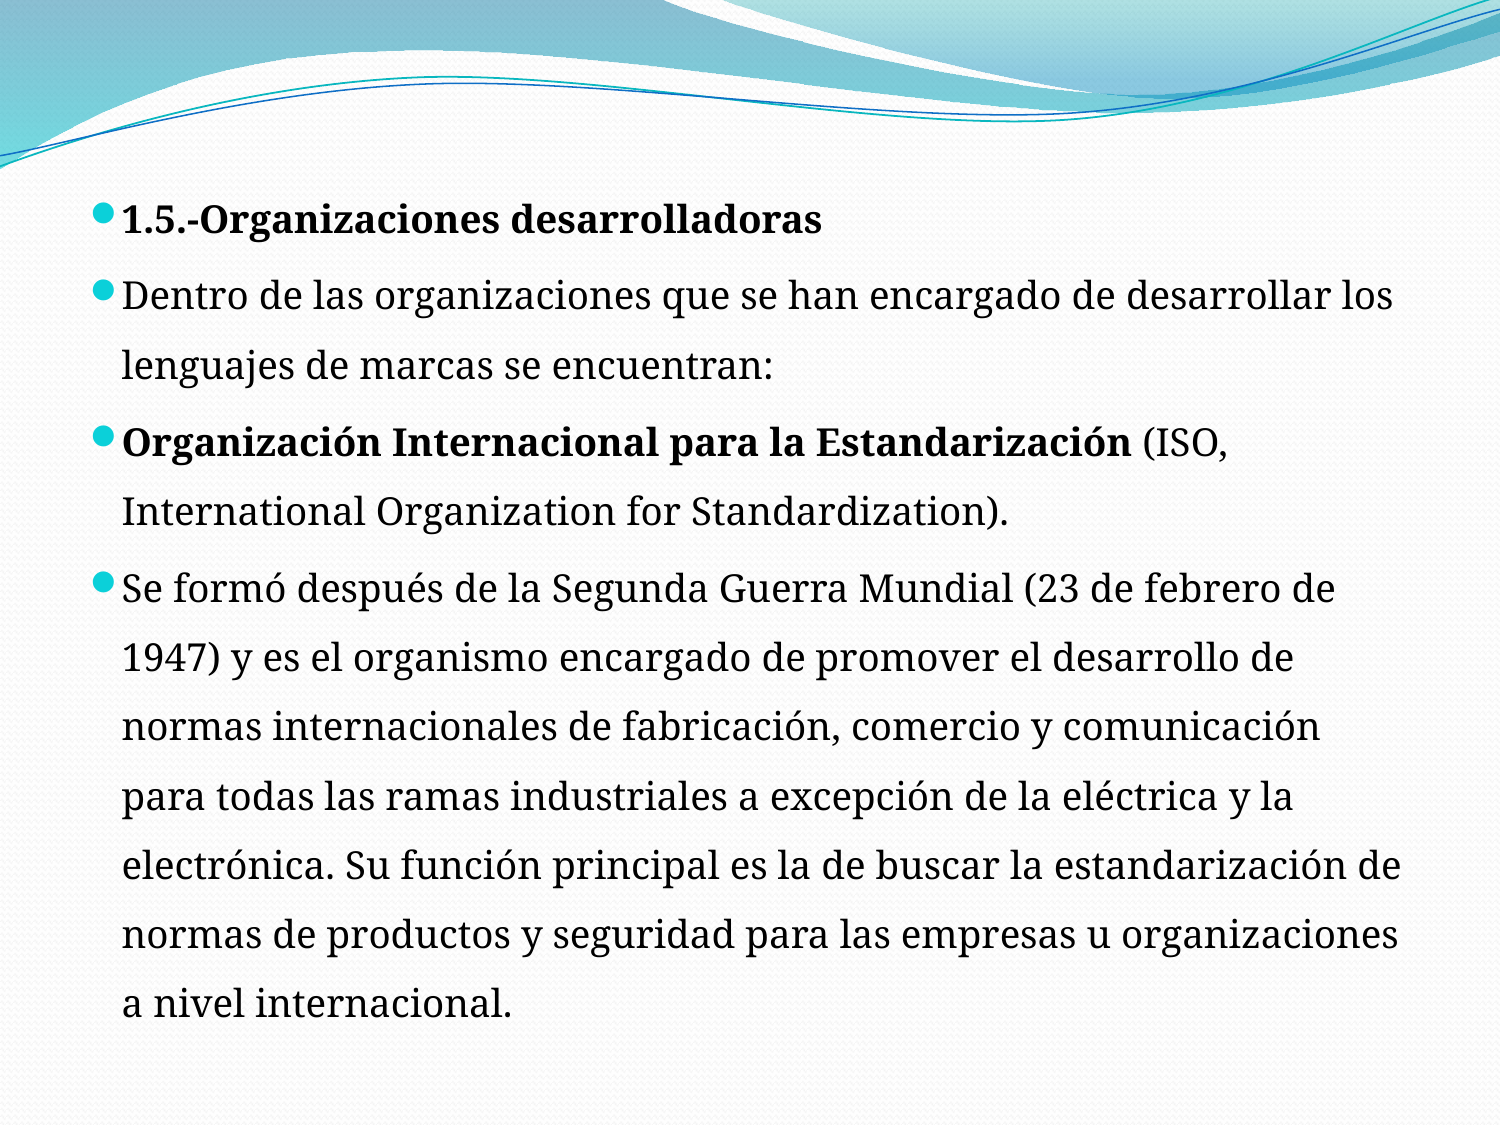

# 1.5.-Organizaciones desarrolladoras
Dentro de las organizaciones que se han encargado de desarrollar los lenguajes de marcas se encuentran:
Organización Internacional para la Estandarización (ISO, International Organization for Standardization).
Se formó después de la Segunda Guerra Mundial (23 de febrero de 1947) y es el organismo encargado de promover el desarrollo de normas internacionales de fabricación, comercio y comunicación para todas las ramas industriales a excepción de la eléctrica y la electrónica. Su función principal es la de buscar la estandarización de normas de productos y seguridad para las empresas u organizaciones a nivel internacional.